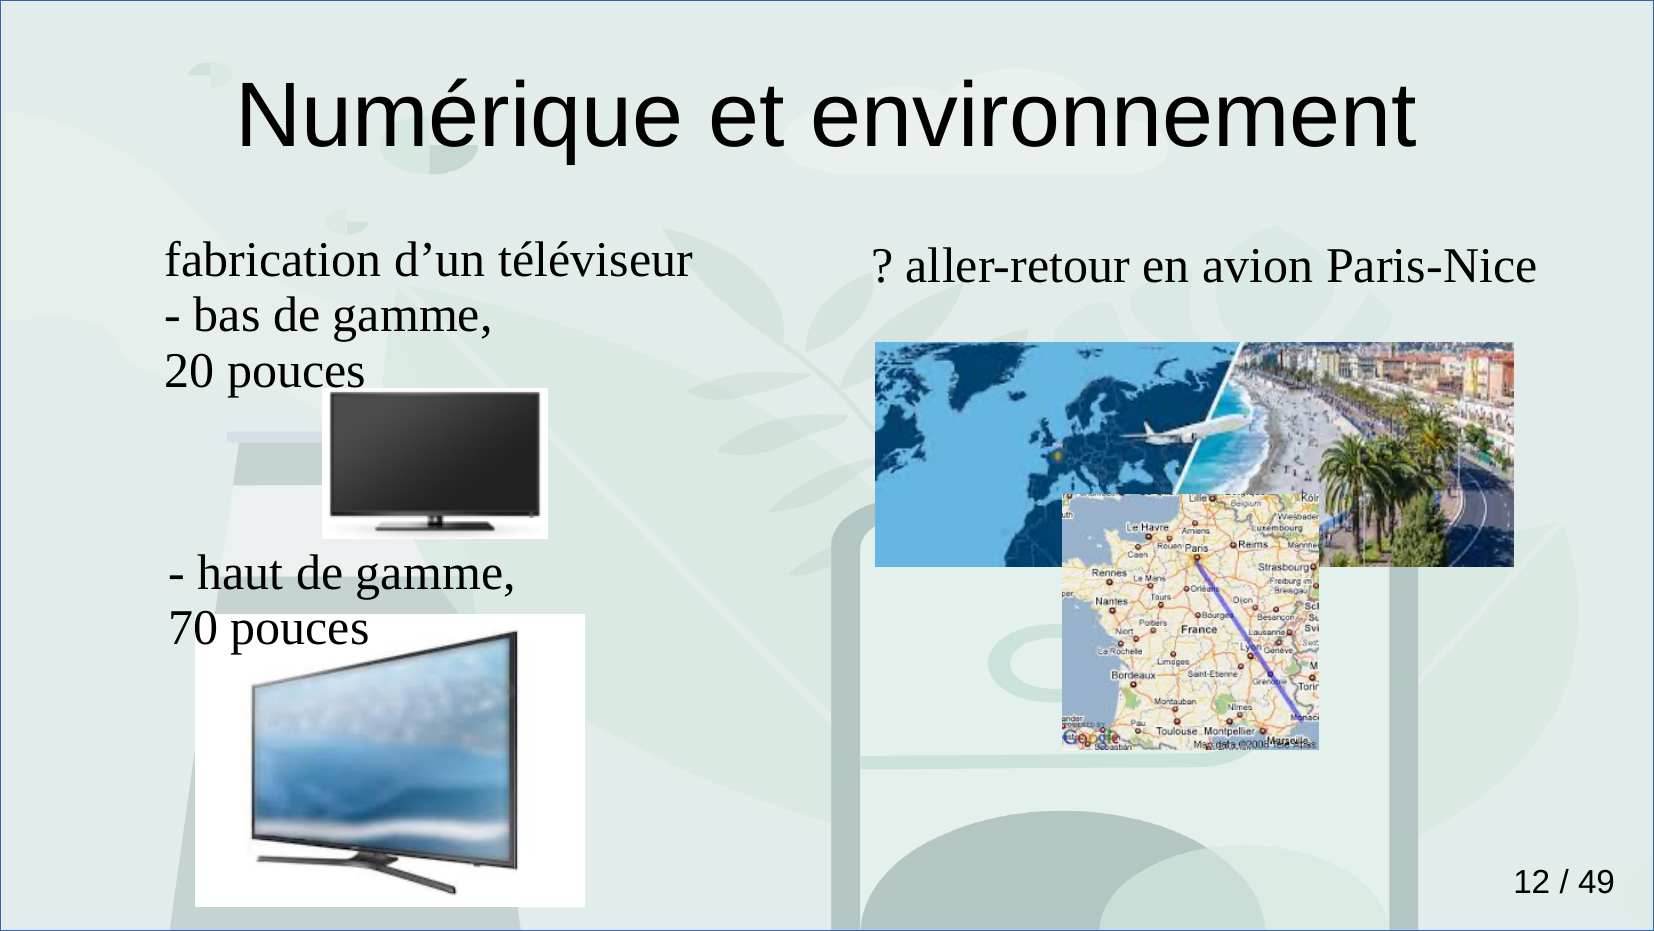

# Numérique et environnement
fabrication d’un téléviseur
- bas de gamme,
20 pouces
? aller-retour en avion Paris-Nice
- haut de gamme,
70 pouces